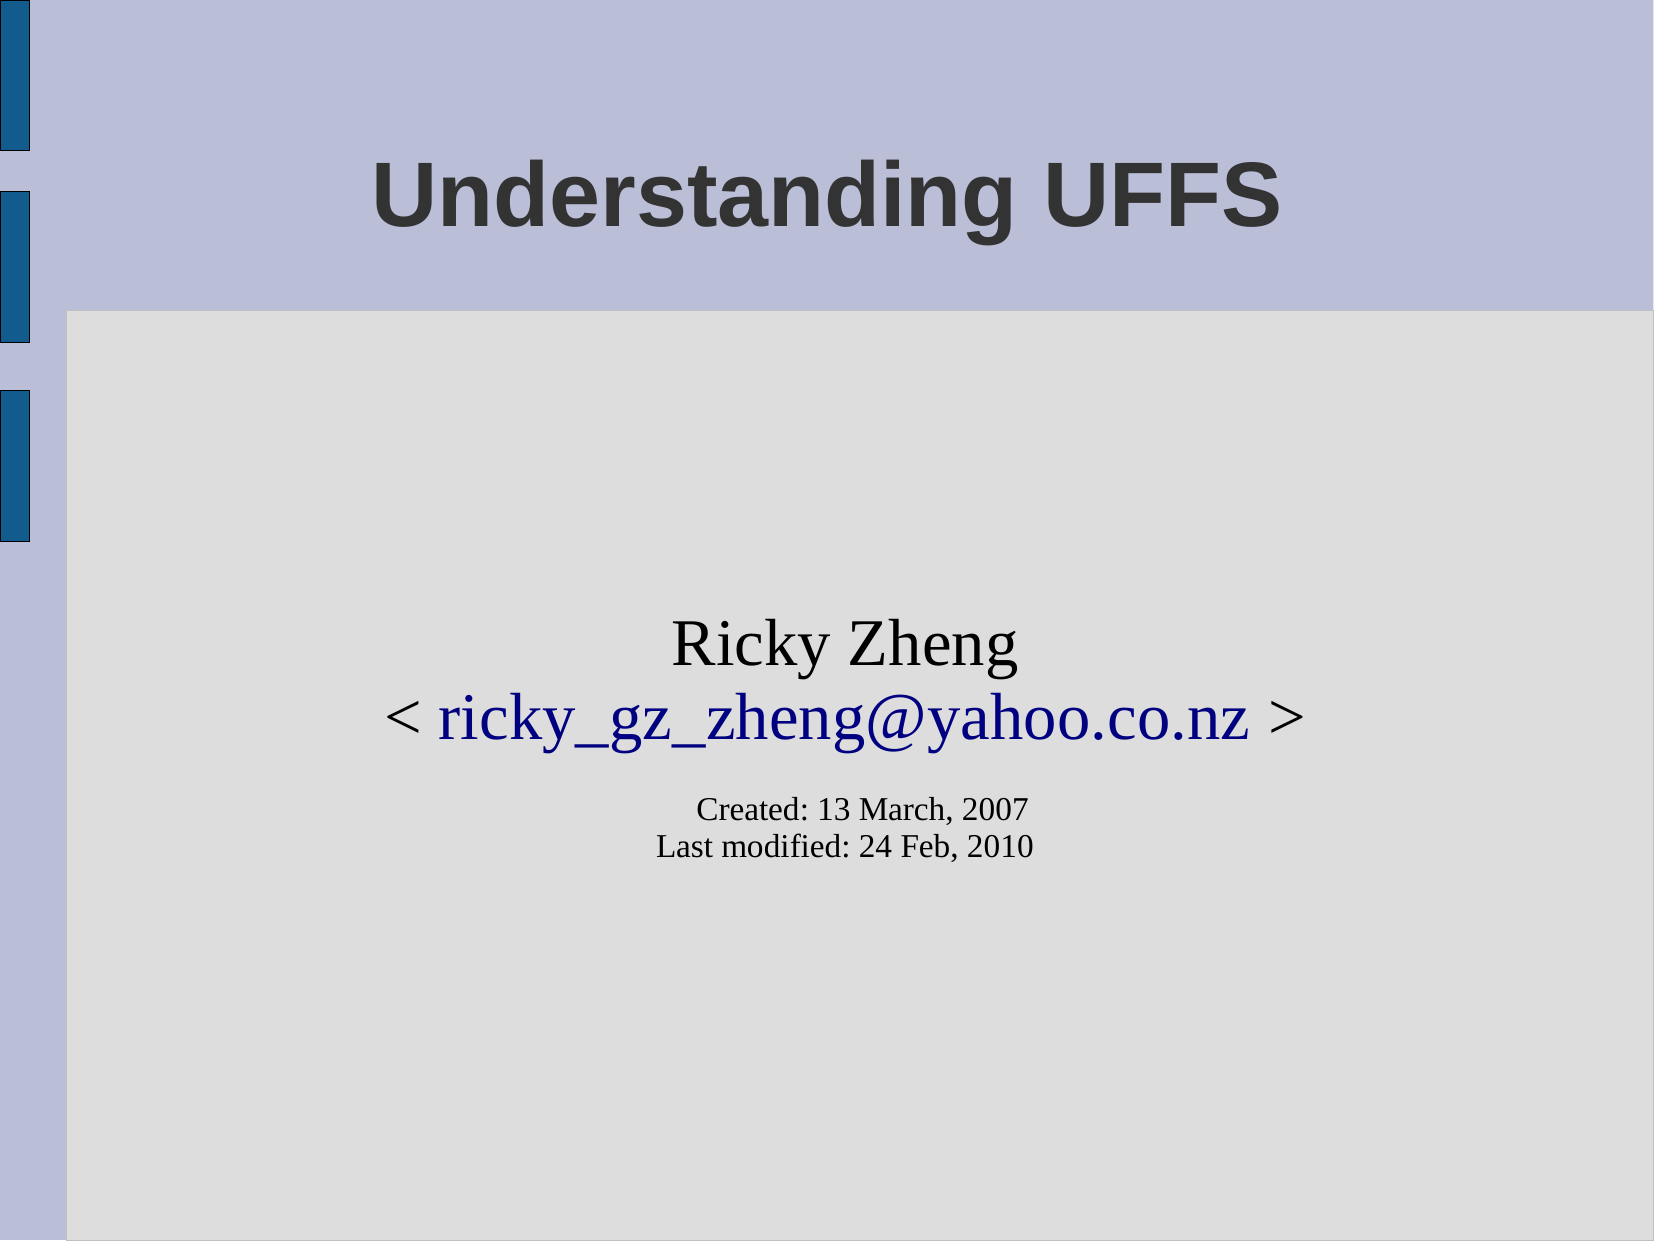

# Understanding UFFS
Ricky Zheng
< ricky_gz_zheng@yahoo.co.nz >
Created: 13 March, 2007
Last modified: 24 Feb, 2010